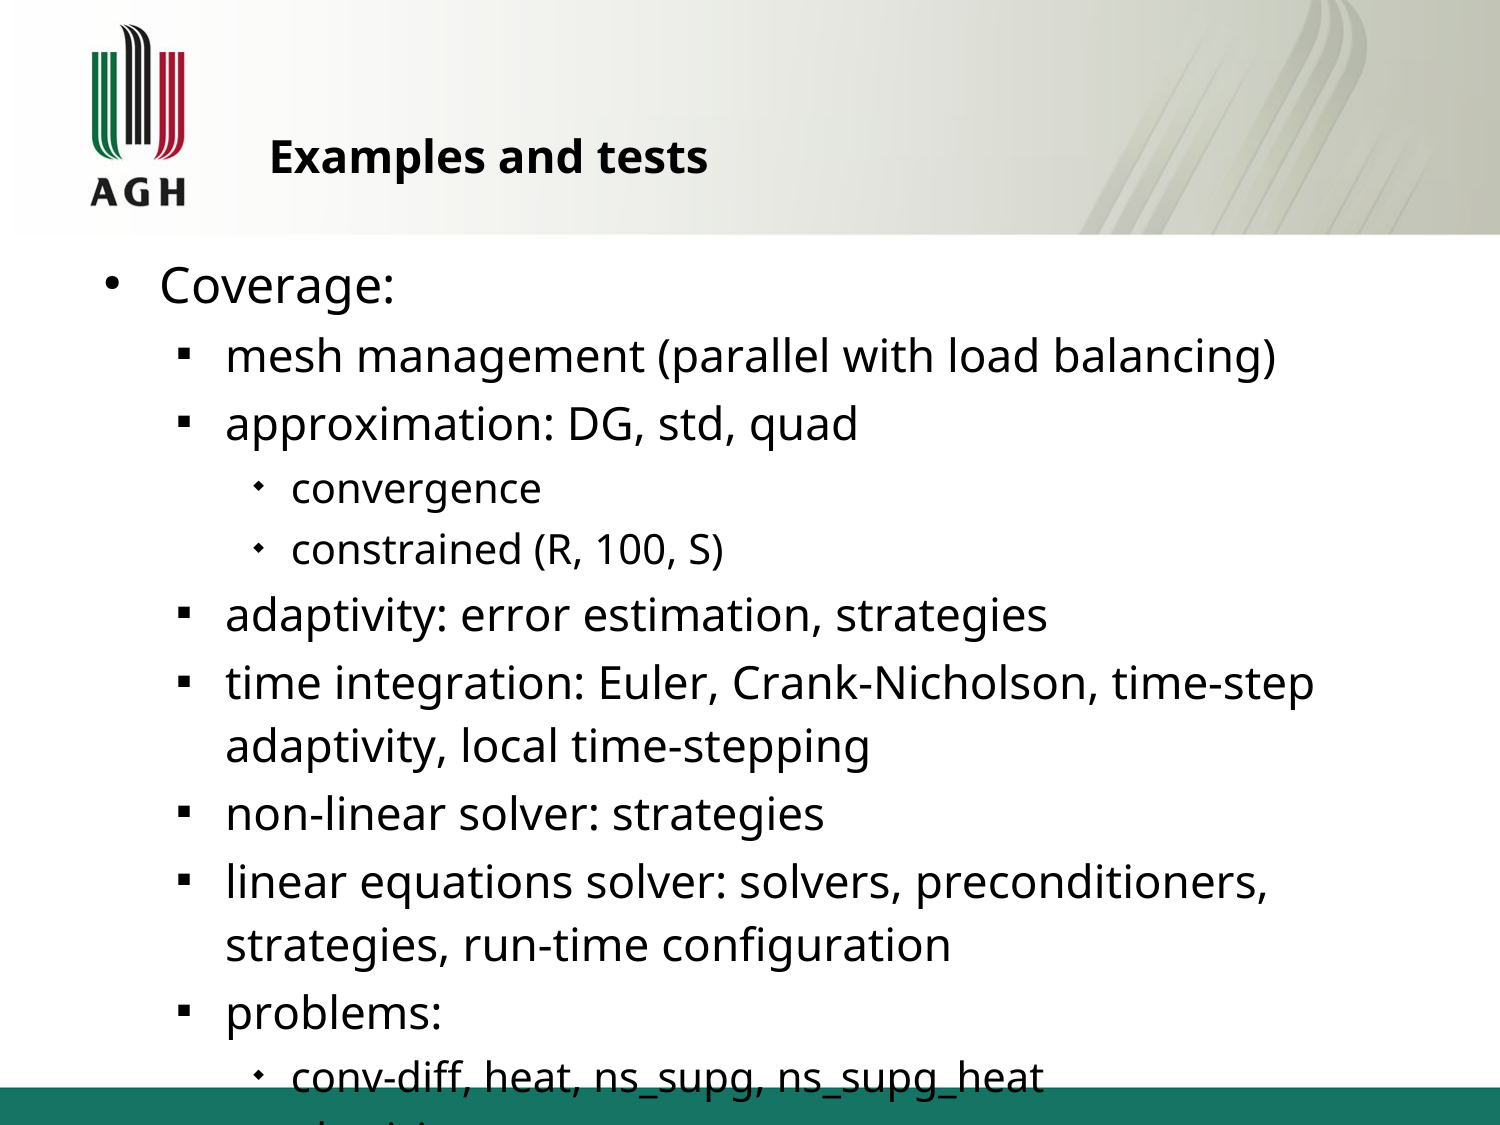

# Examples and tests
Coverage:
mesh management (parallel with load balancing)
approximation: DG, std, quad
convergence
constrained (R, 100, S)
adaptivity: error estimation, strategies
time integration: Euler, Crank-Nicholson, time-step adaptivity, local time-stepping
non-linear solver: strategies
linear equations solver: solvers, preconditioners, strategies, run-time configuration
problems:
conv-diff, heat, ns_supg, ns_supg_heat
plasticity